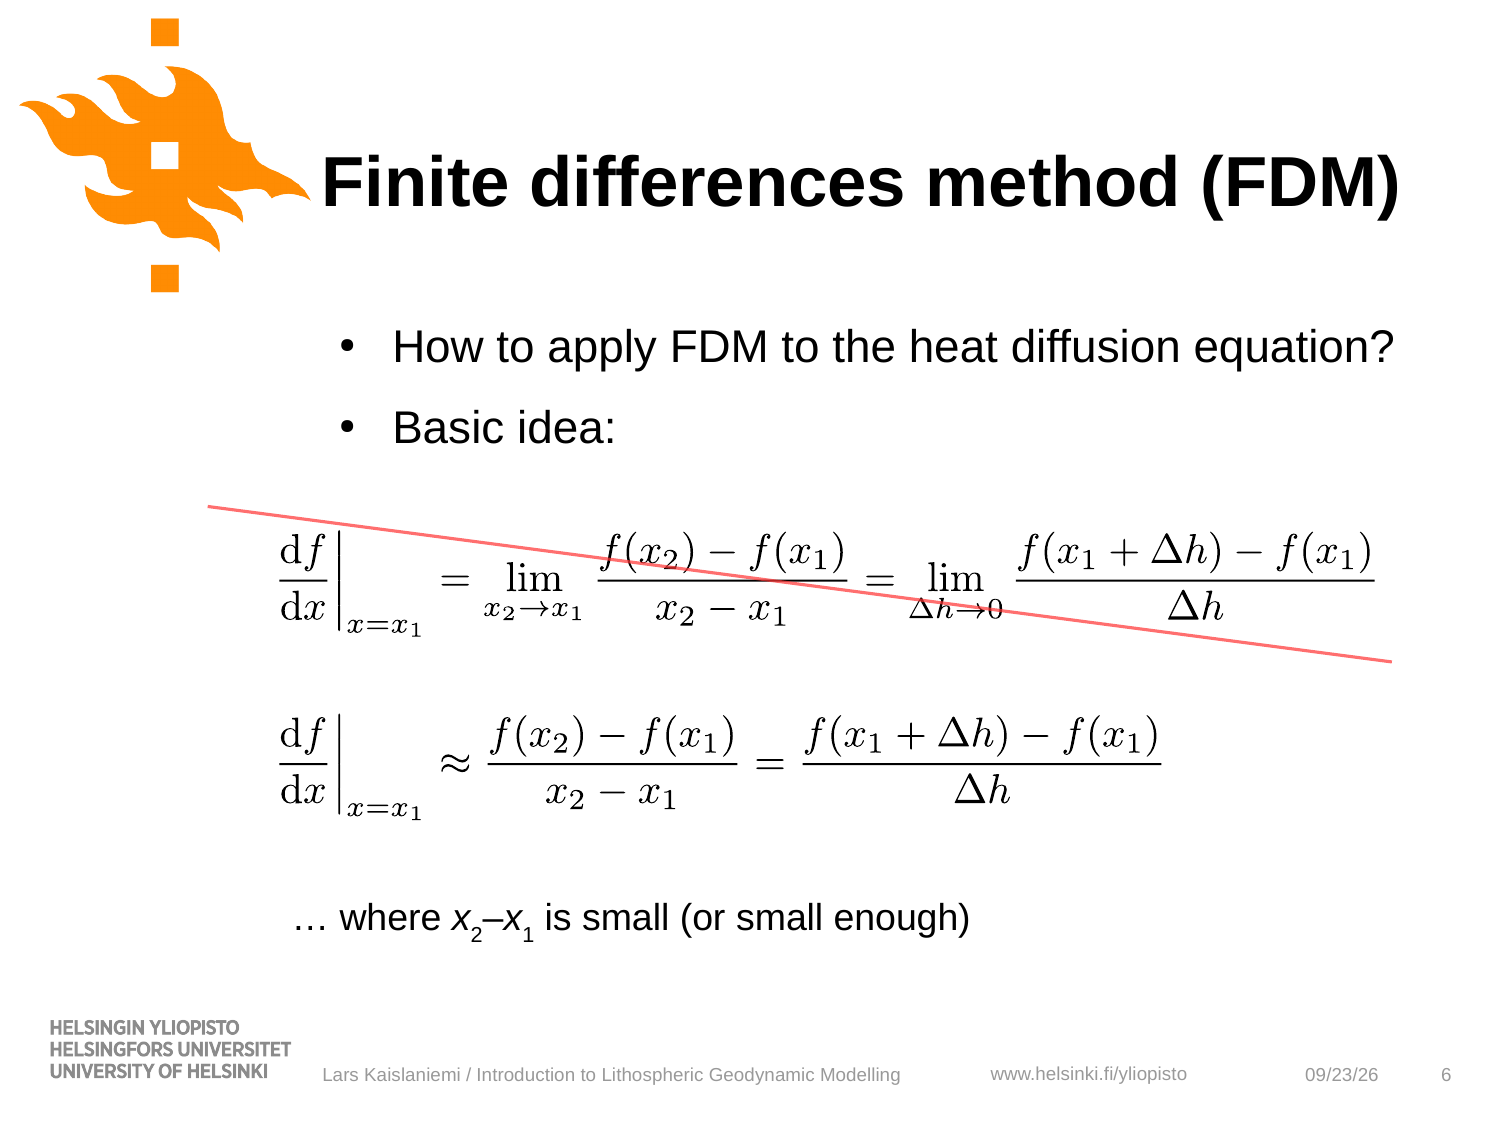

# Finite differences method (FDM)
How to apply FDM to the heat diffusion equation?
Basic idea:
… where x2–x1 is small (or small enough)
Lars Kaislaniemi / Introduction to Lithospheric Geodynamic Modelling
6